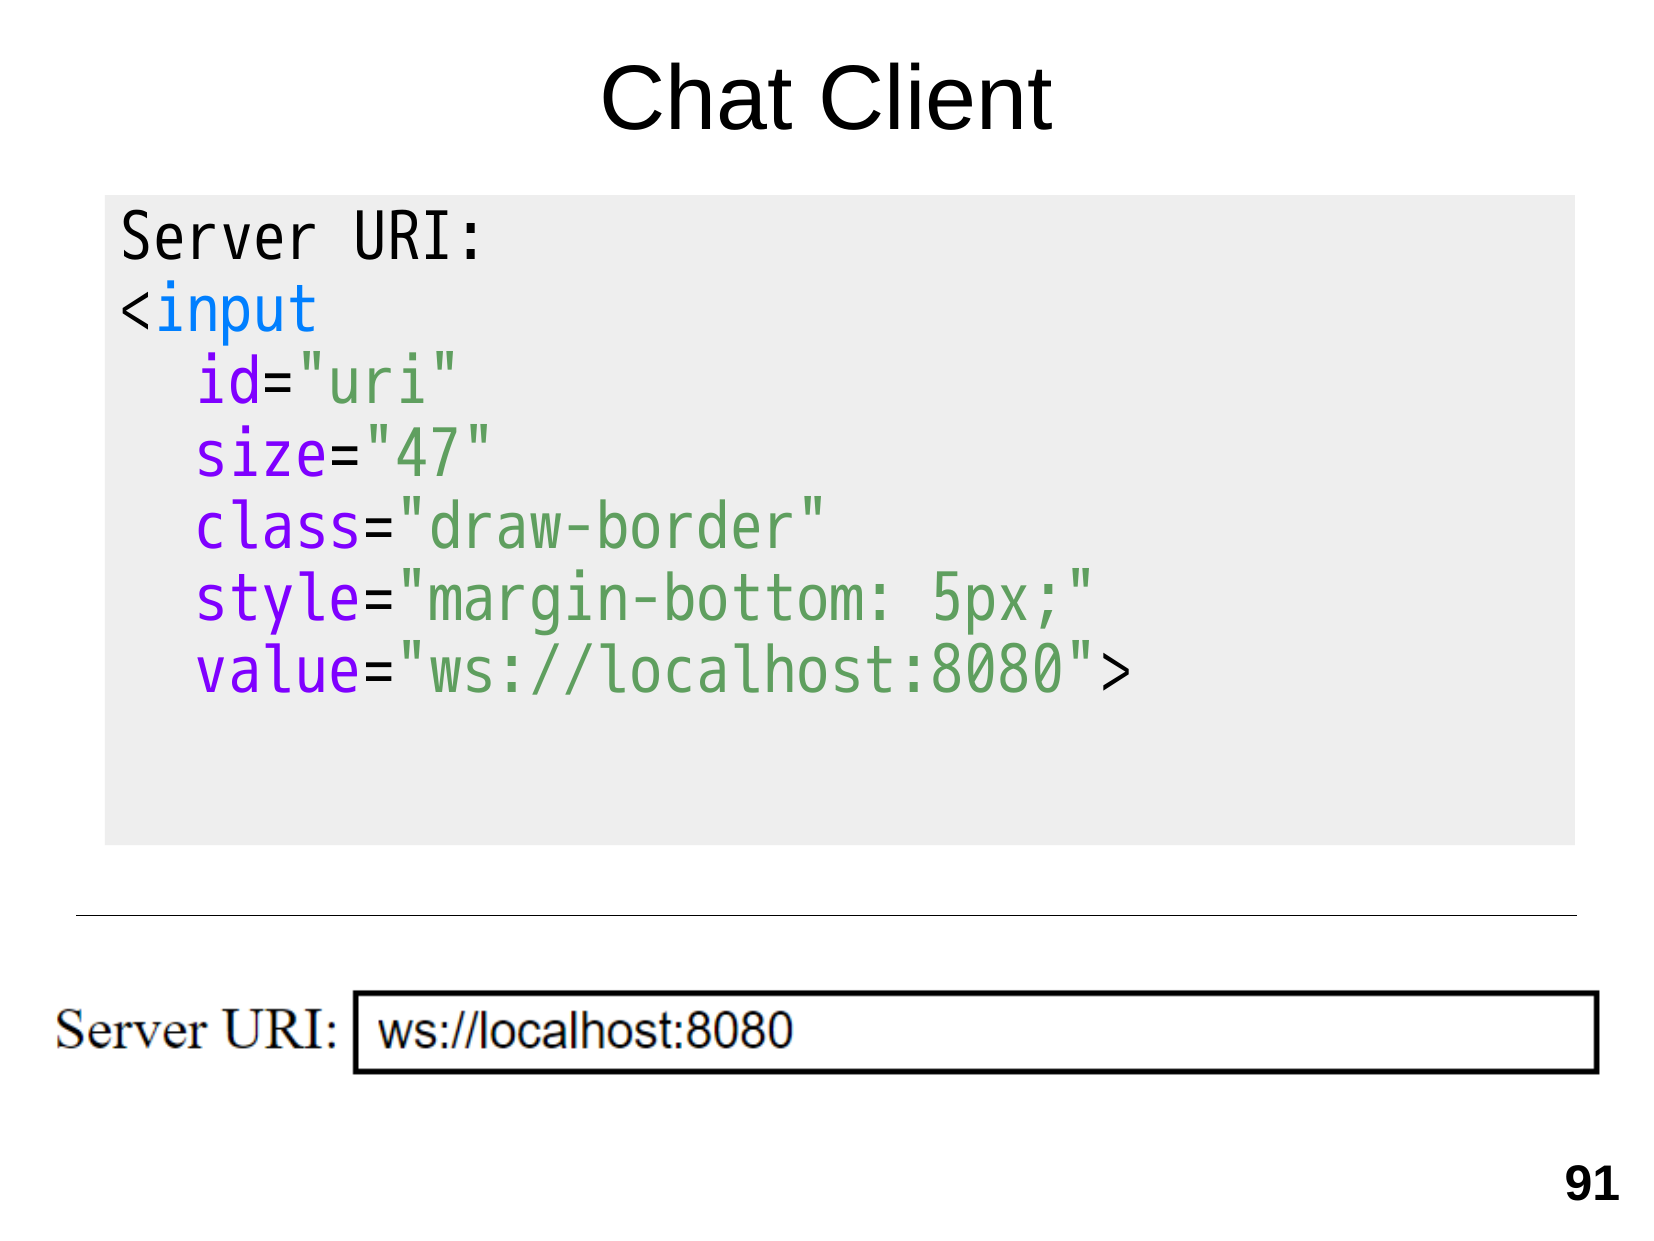

# Chat Client
Server URI:
<input
	id="uri"
	size="47"
	class="draw-border"
	style="margin-bottom: 5px;"
	value="ws://localhost:8080">
91